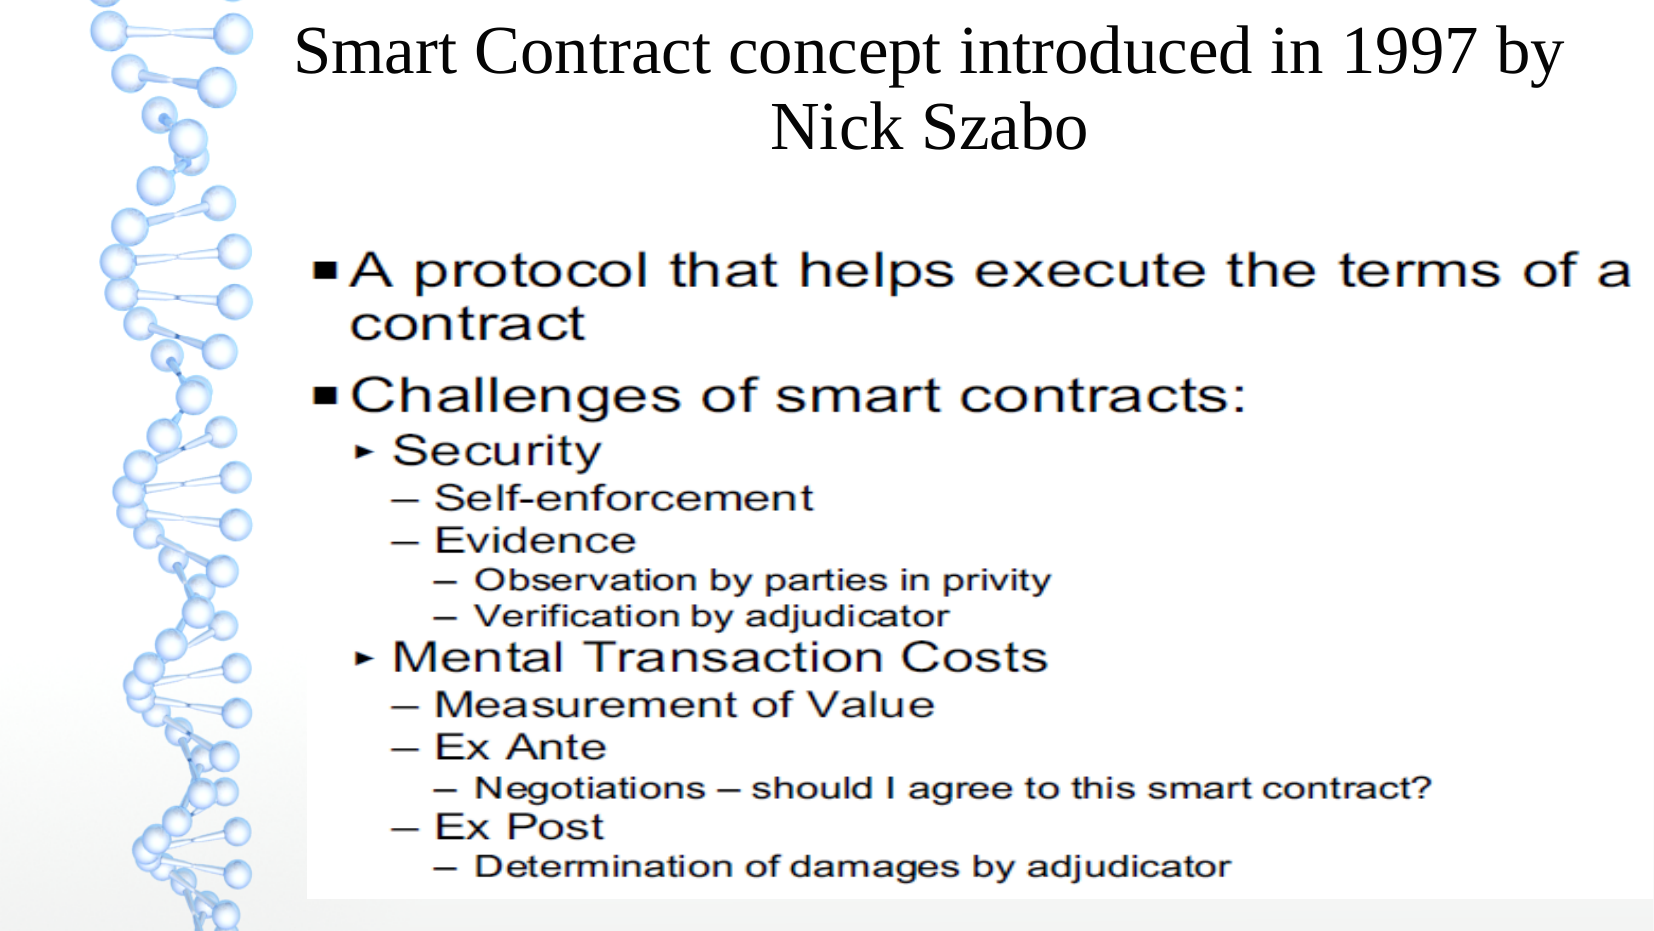

# Smart Contract concept introduced in 1997 by Nick Szabo
52